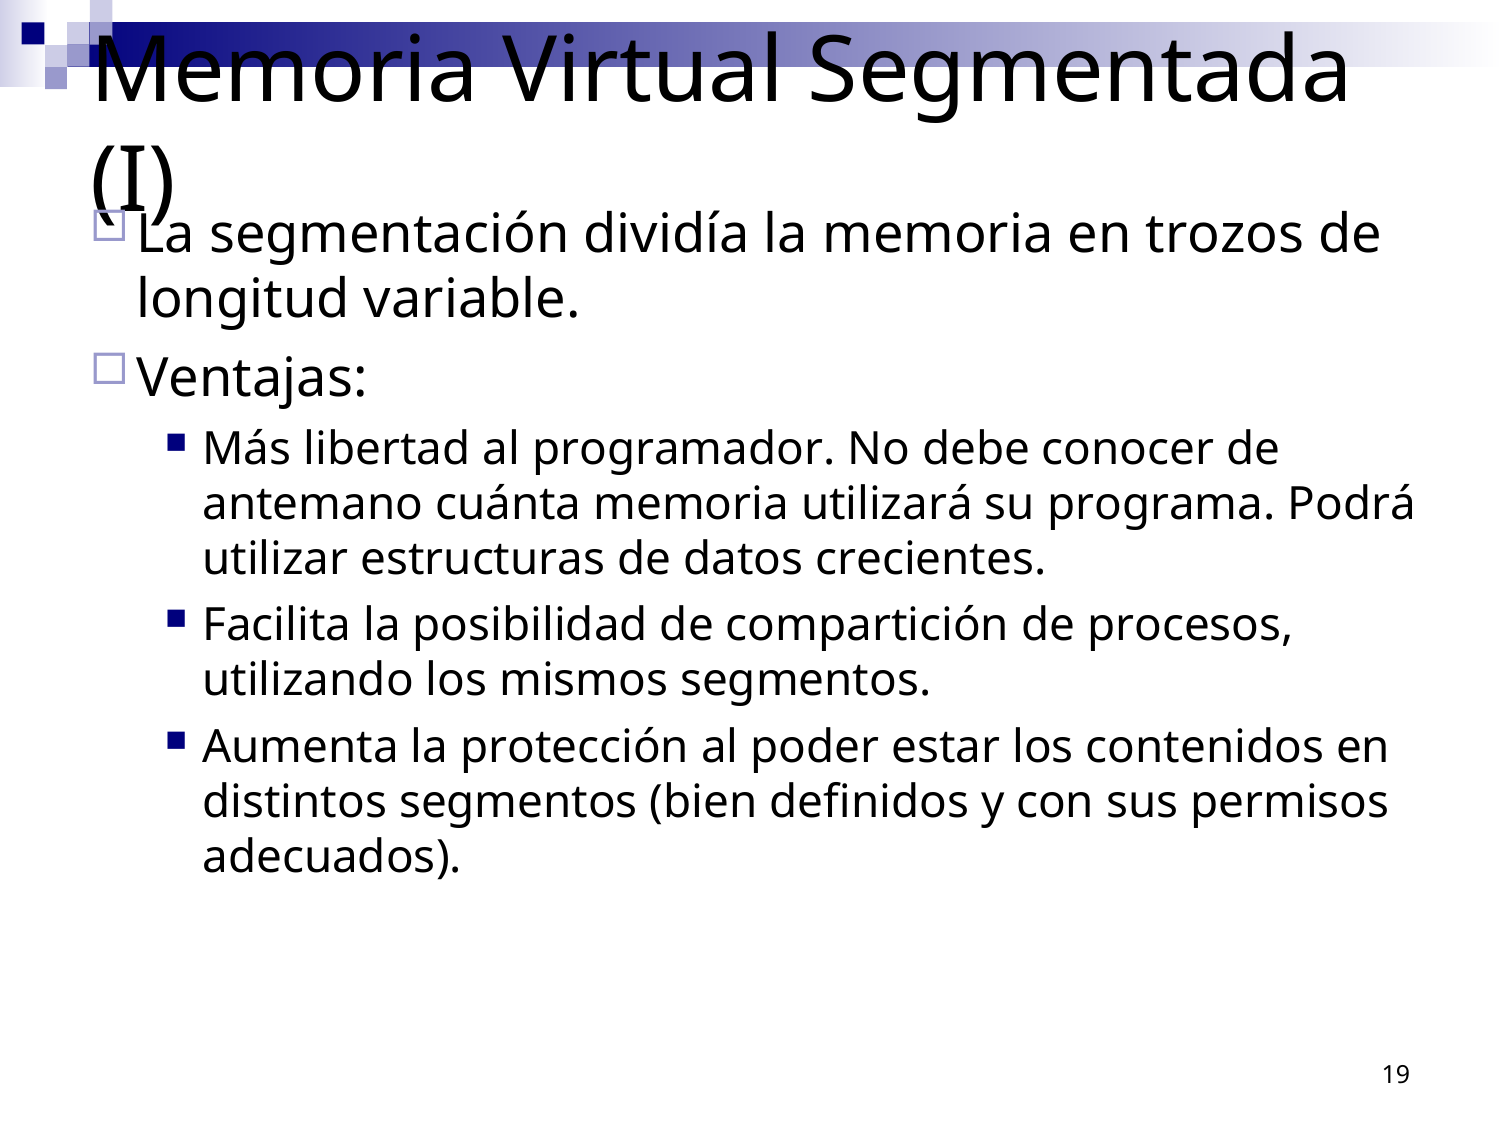

Memoria Virtual Segmentada (I)
La segmentación dividía la memoria en trozos de longitud variable.
Ventajas:
Más libertad al programador. No debe conocer de antemano cuánta memoria utilizará su programa. Podrá utilizar estructuras de datos crecientes.
Facilita la posibilidad de compartición de procesos, utilizando los mismos segmentos.
Aumenta la protección al poder estar los contenidos en distintos segmentos (bien definidos y con sus permisos adecuados).